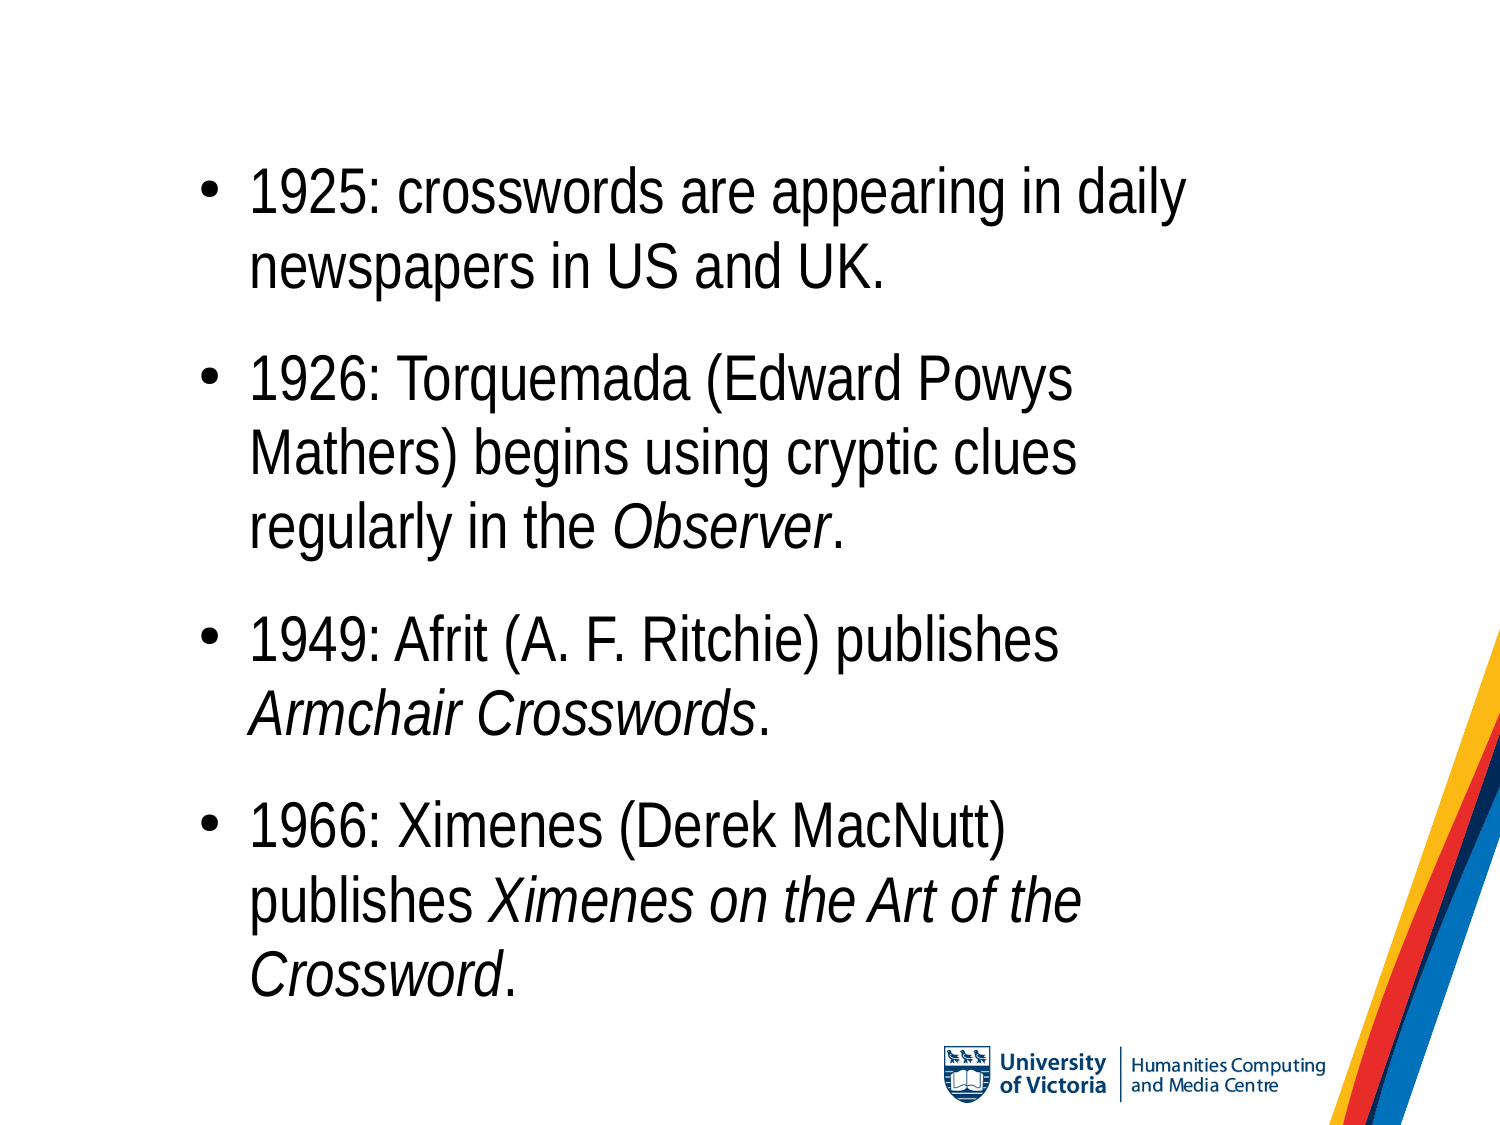

# 1925: crosswords are appearing in daily newspapers in US and UK.
1926: Torquemada (Edward Powys Mathers) begins using cryptic clues regularly in the Observer.
1949: Afrit (A. F. Ritchie) publishes Armchair Crosswords.
1966: Ximenes (Derek MacNutt) publishes Ximenes on the Art of the Crossword.